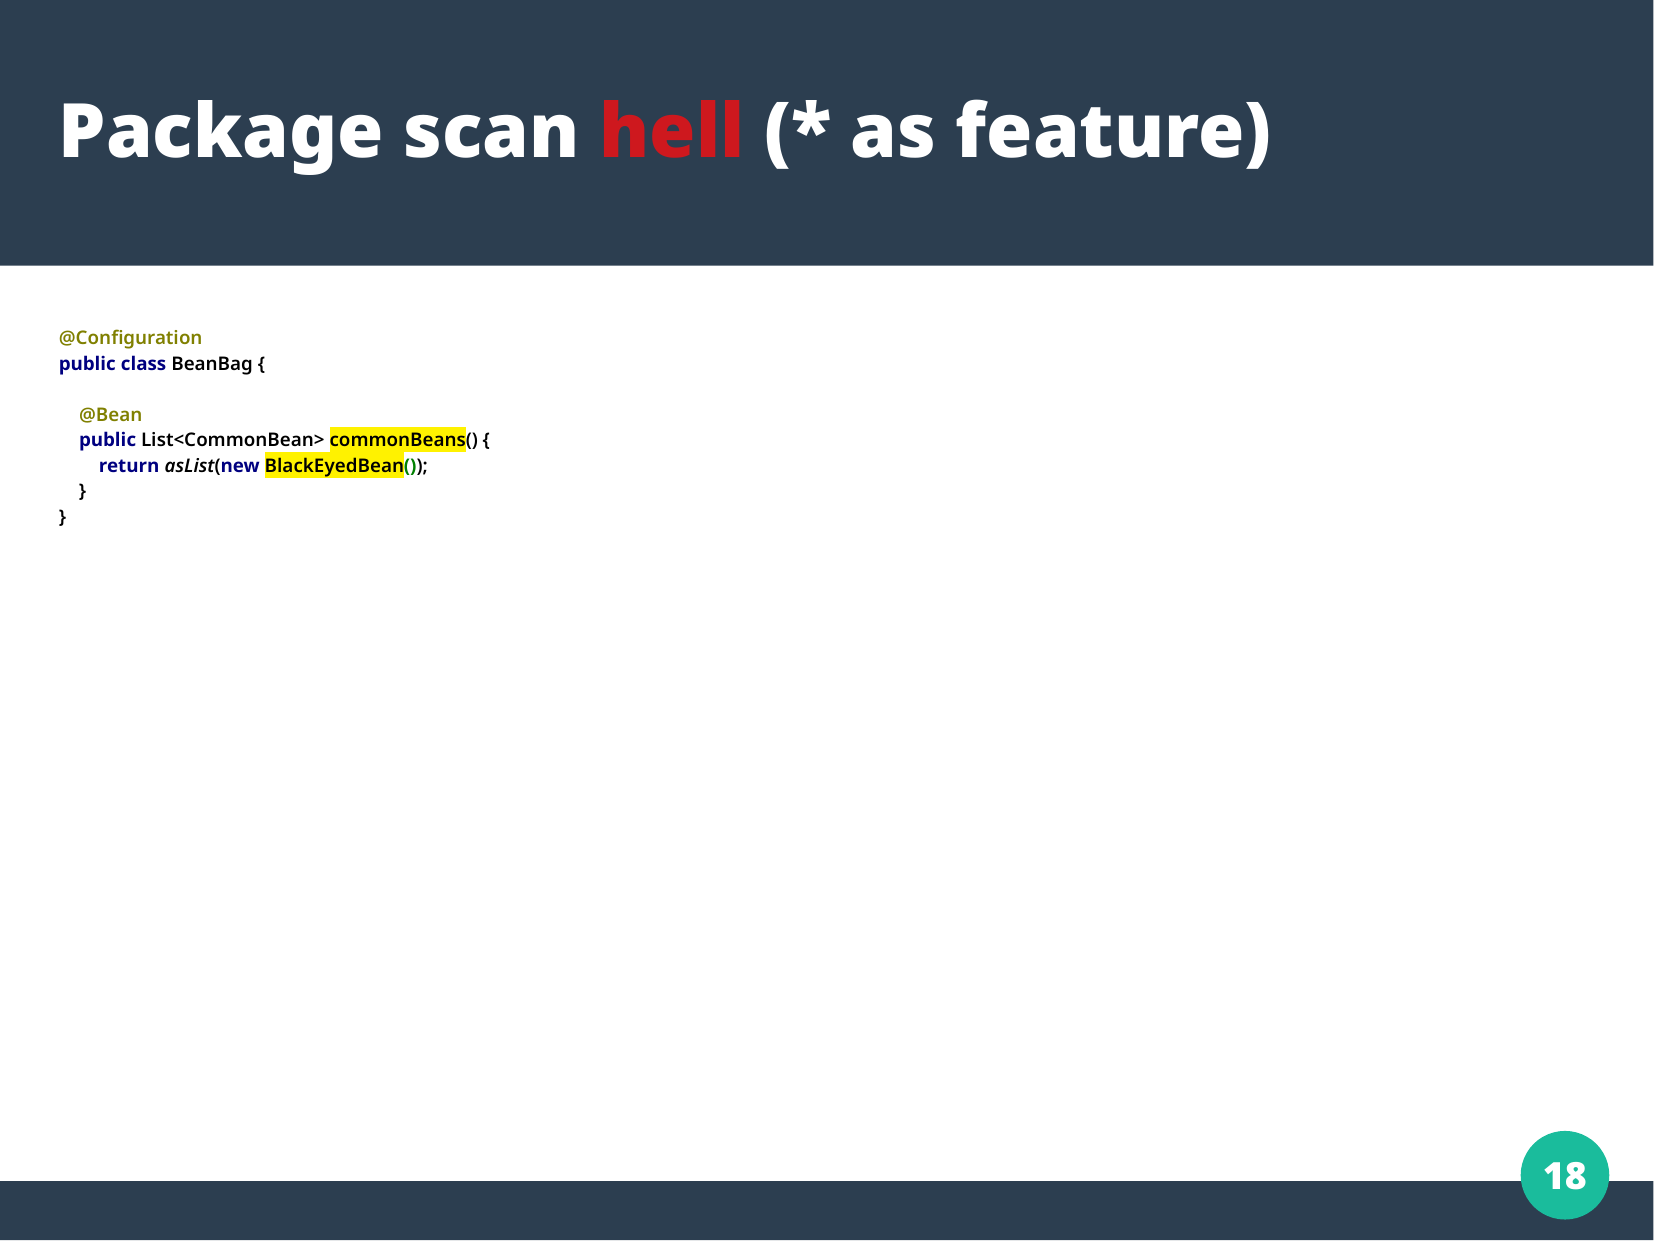

# Package scan hell (* as feature)
@Configuration
public class BeanBag {
 @Bean
 public List<CommonBean> commonBeans() {
 return asList(new BlackEyedBean());
 }
}
18